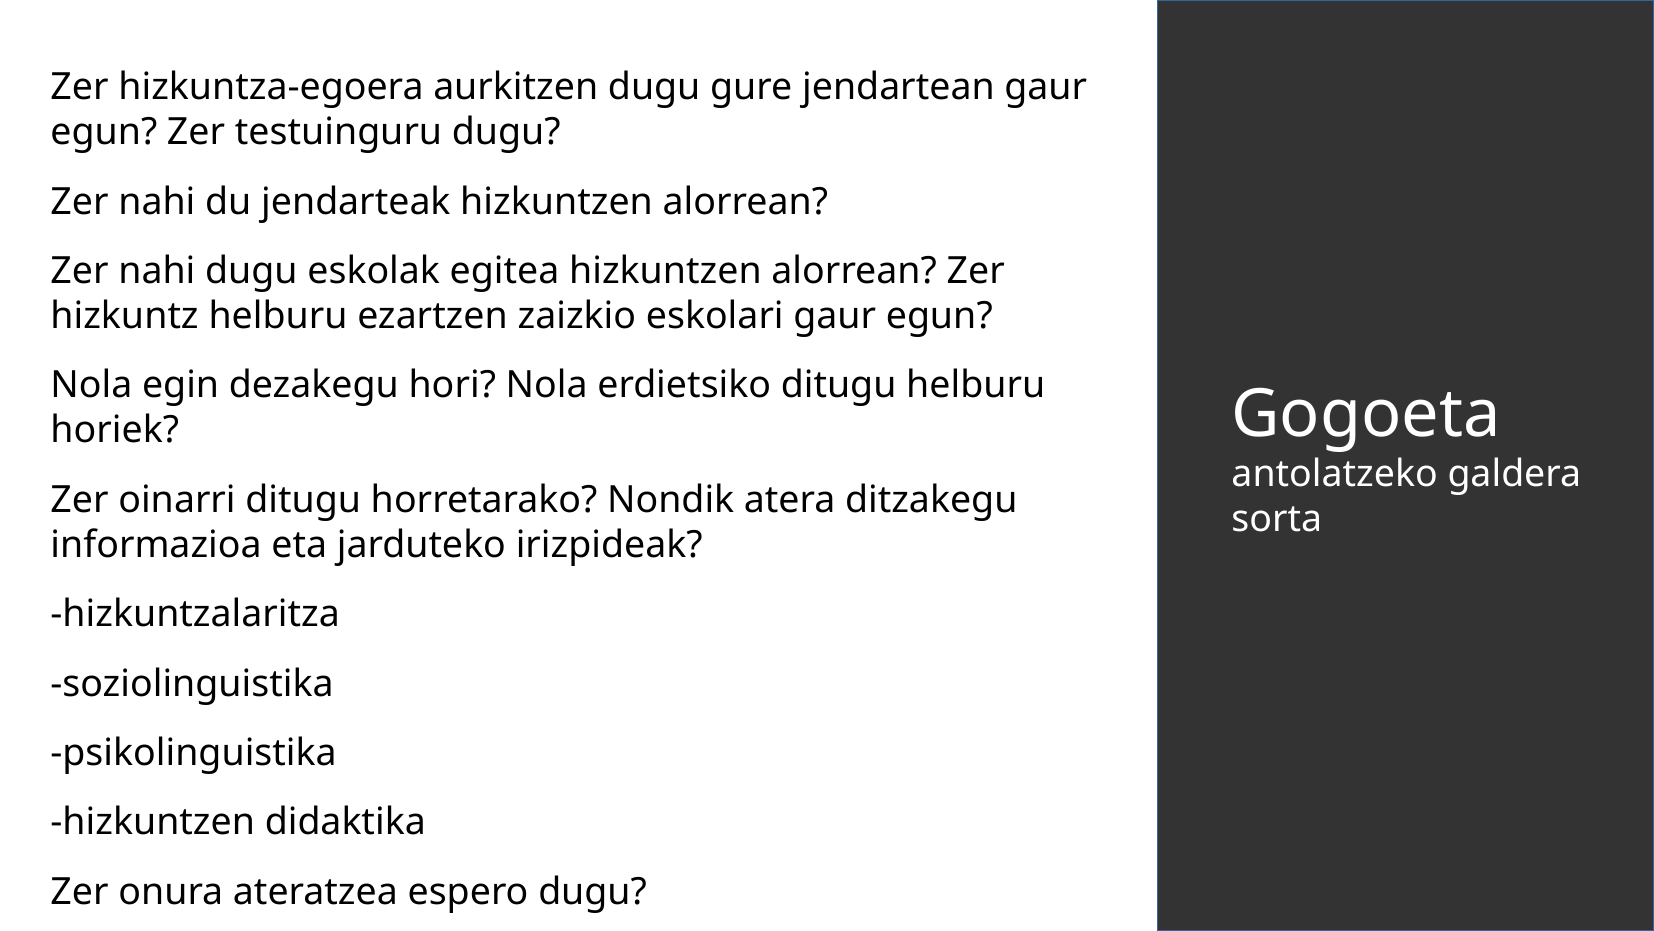

Gogoeta
antolatzeko galdera sorta
# Zer hizkuntza-egoera aurkitzen dugu gure jendartean gaur egun? Zer testuinguru dugu?
Zer nahi du jendarteak hizkuntzen alorrean?
Zer nahi dugu eskolak egitea hizkuntzen alorrean? Zer hizkuntz helburu ezartzen zaizkio eskolari gaur egun?
Nola egin dezakegu hori? Nola erdietsiko ditugu helburu horiek?
Zer oinarri ditugu horretarako? Nondik atera ditzakegu informazioa eta jarduteko irizpideak?
-hizkuntzalaritza
-soziolinguistika
-psikolinguistika
-hizkuntzen didaktika
Zer onura ateratzea espero dugu?